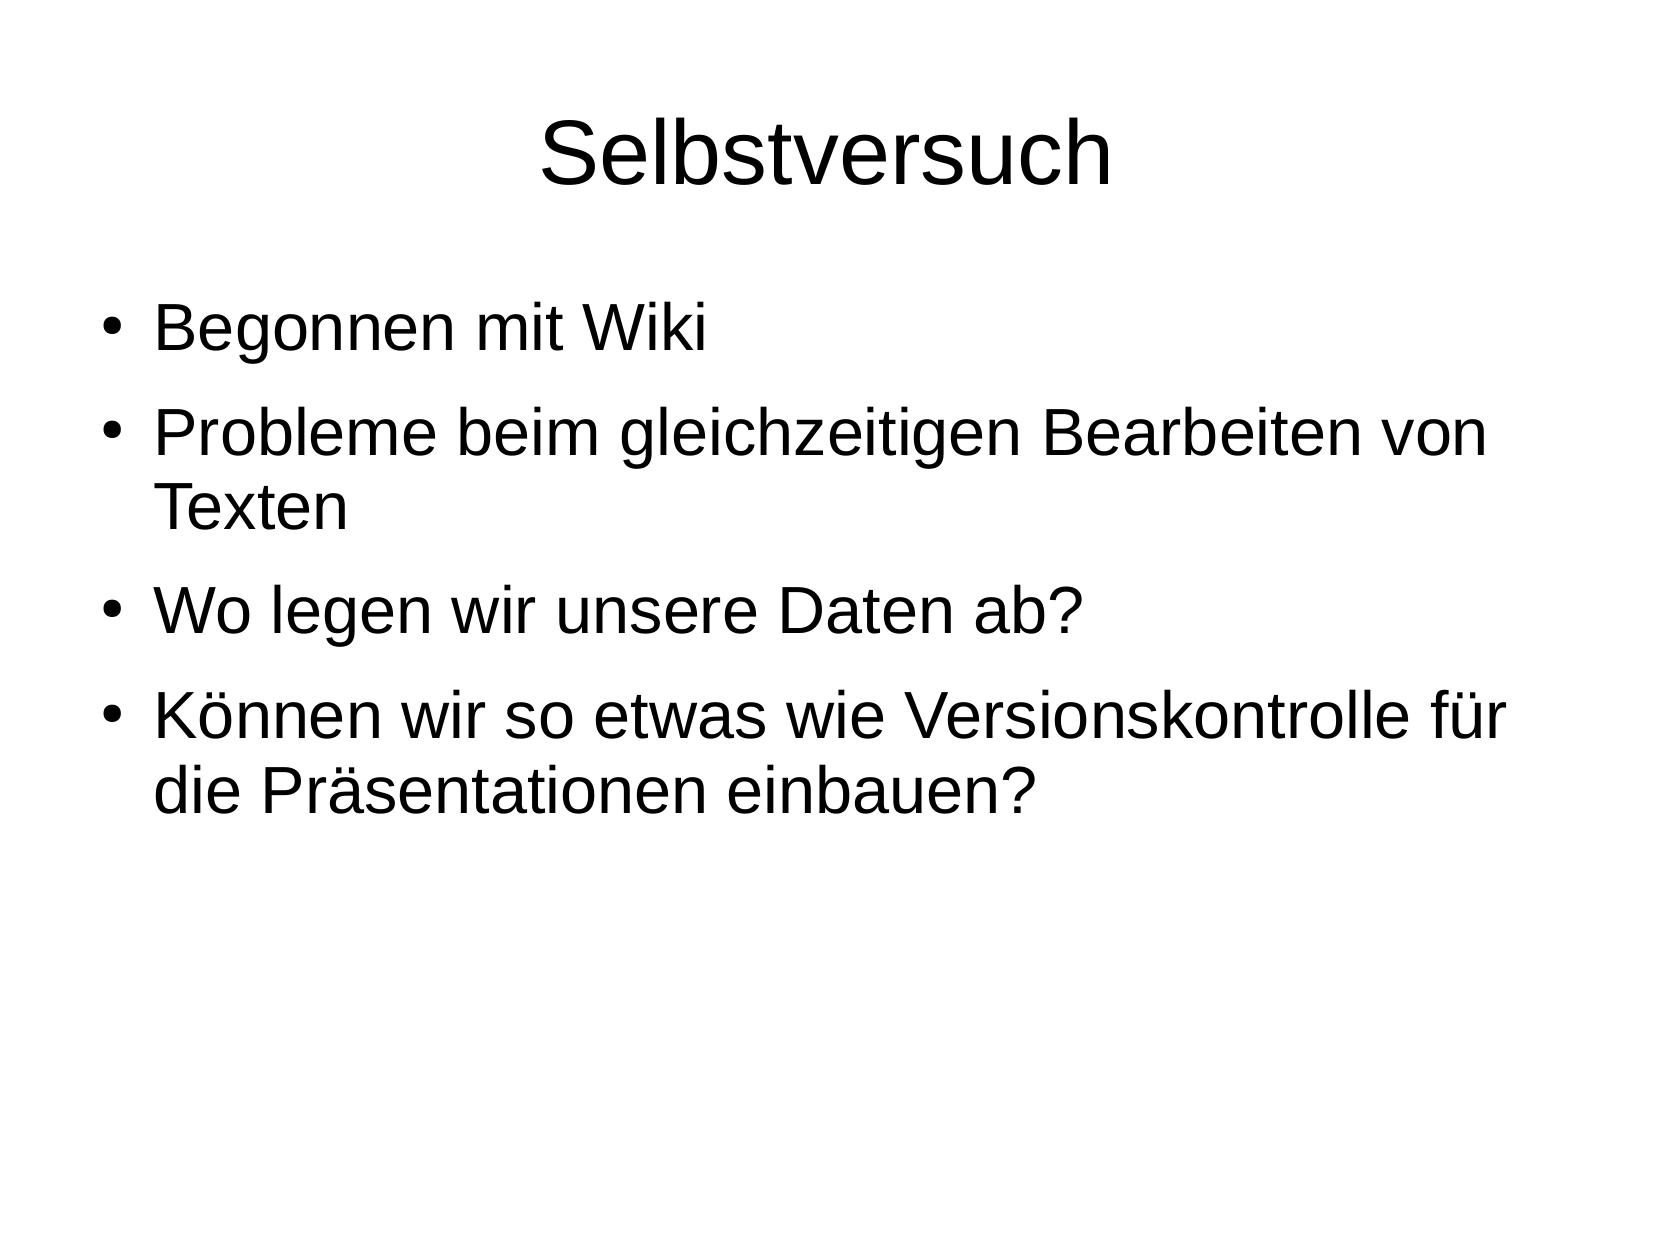

# Selbstversuch
Begonnen mit Wiki
Probleme beim gleichzeitigen Bearbeiten von Texten
Wo legen wir unsere Daten ab?
Können wir so etwas wie Versionskontrolle für die Präsentationen einbauen?